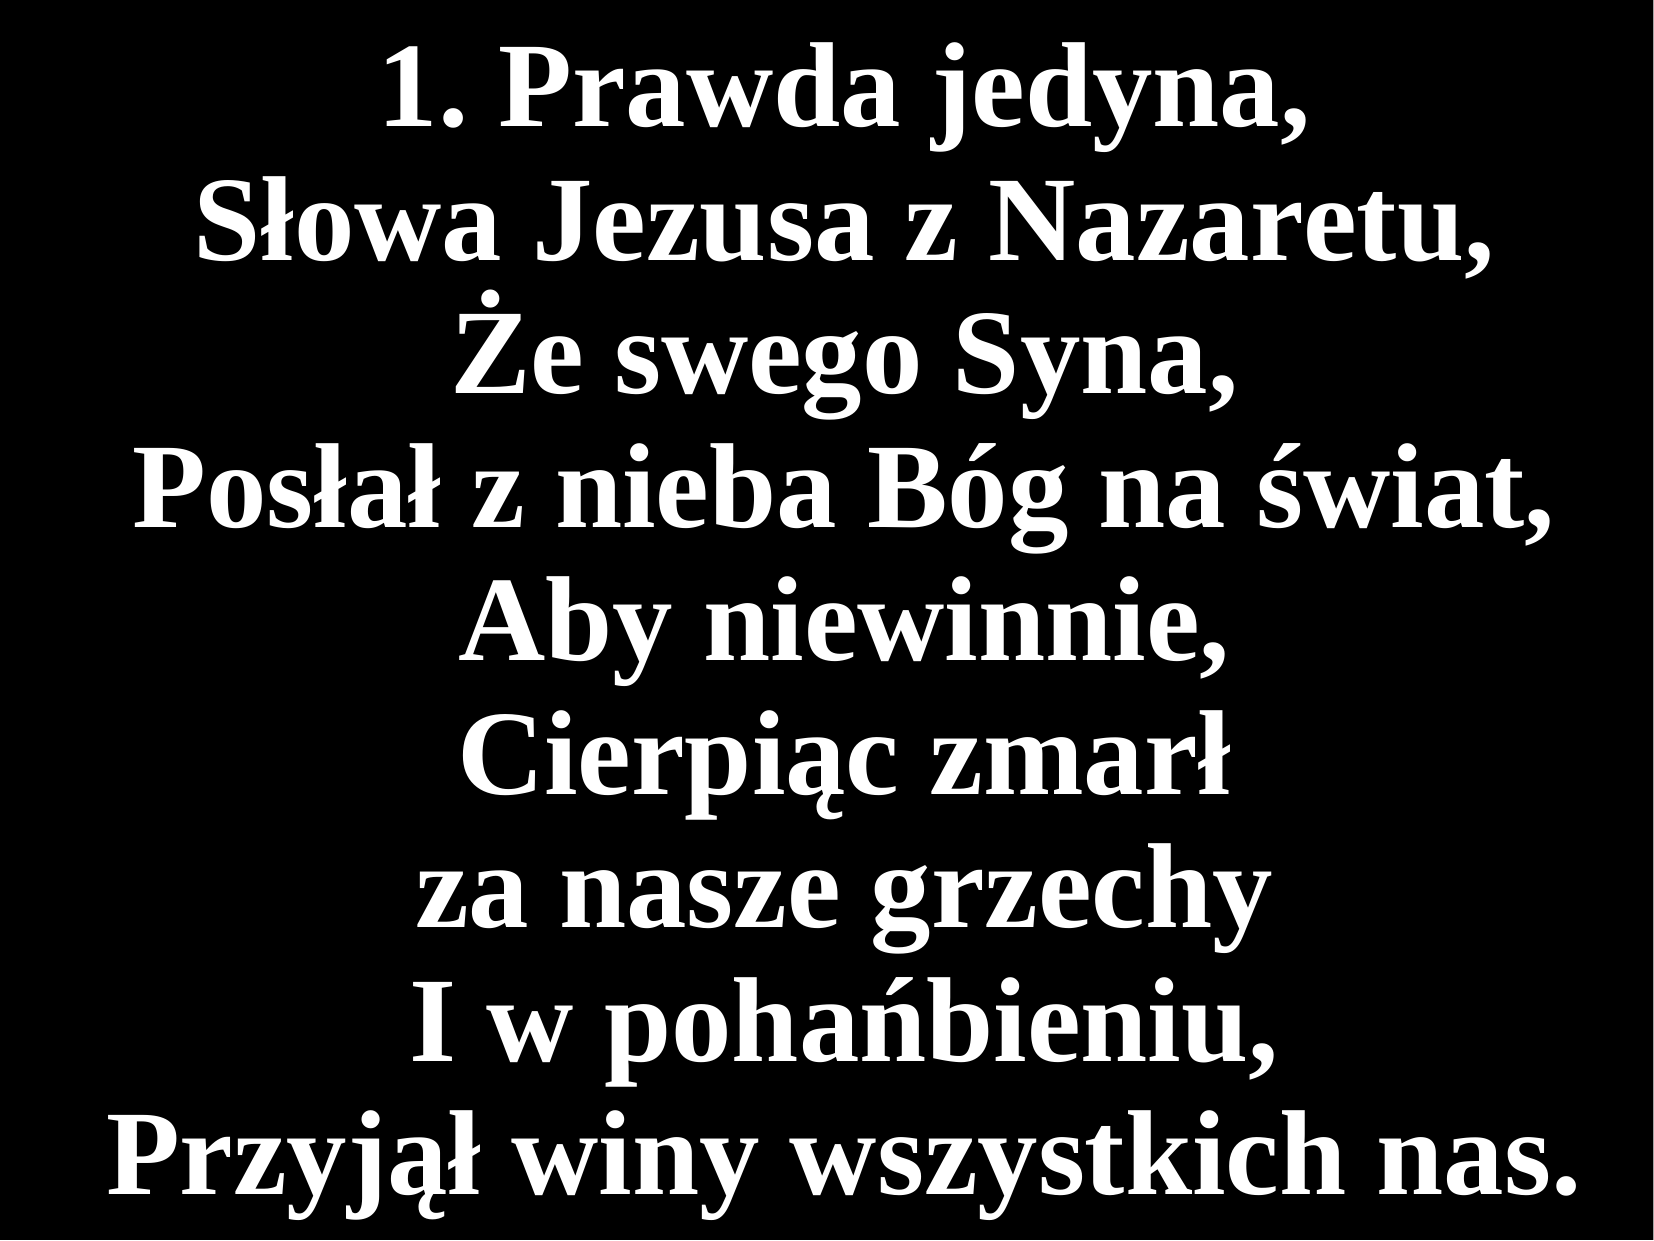

# 1. Prawda jedyna,
Słowa Jezusa z Nazaretu,
Że swego Syna,
Posłał z nieba Bóg na świat,
Aby niewinnie,
Cierpiąc zmarł
za nasze grzechy
I w pohańbieniu,
Przyjął winy wszystkich nas.